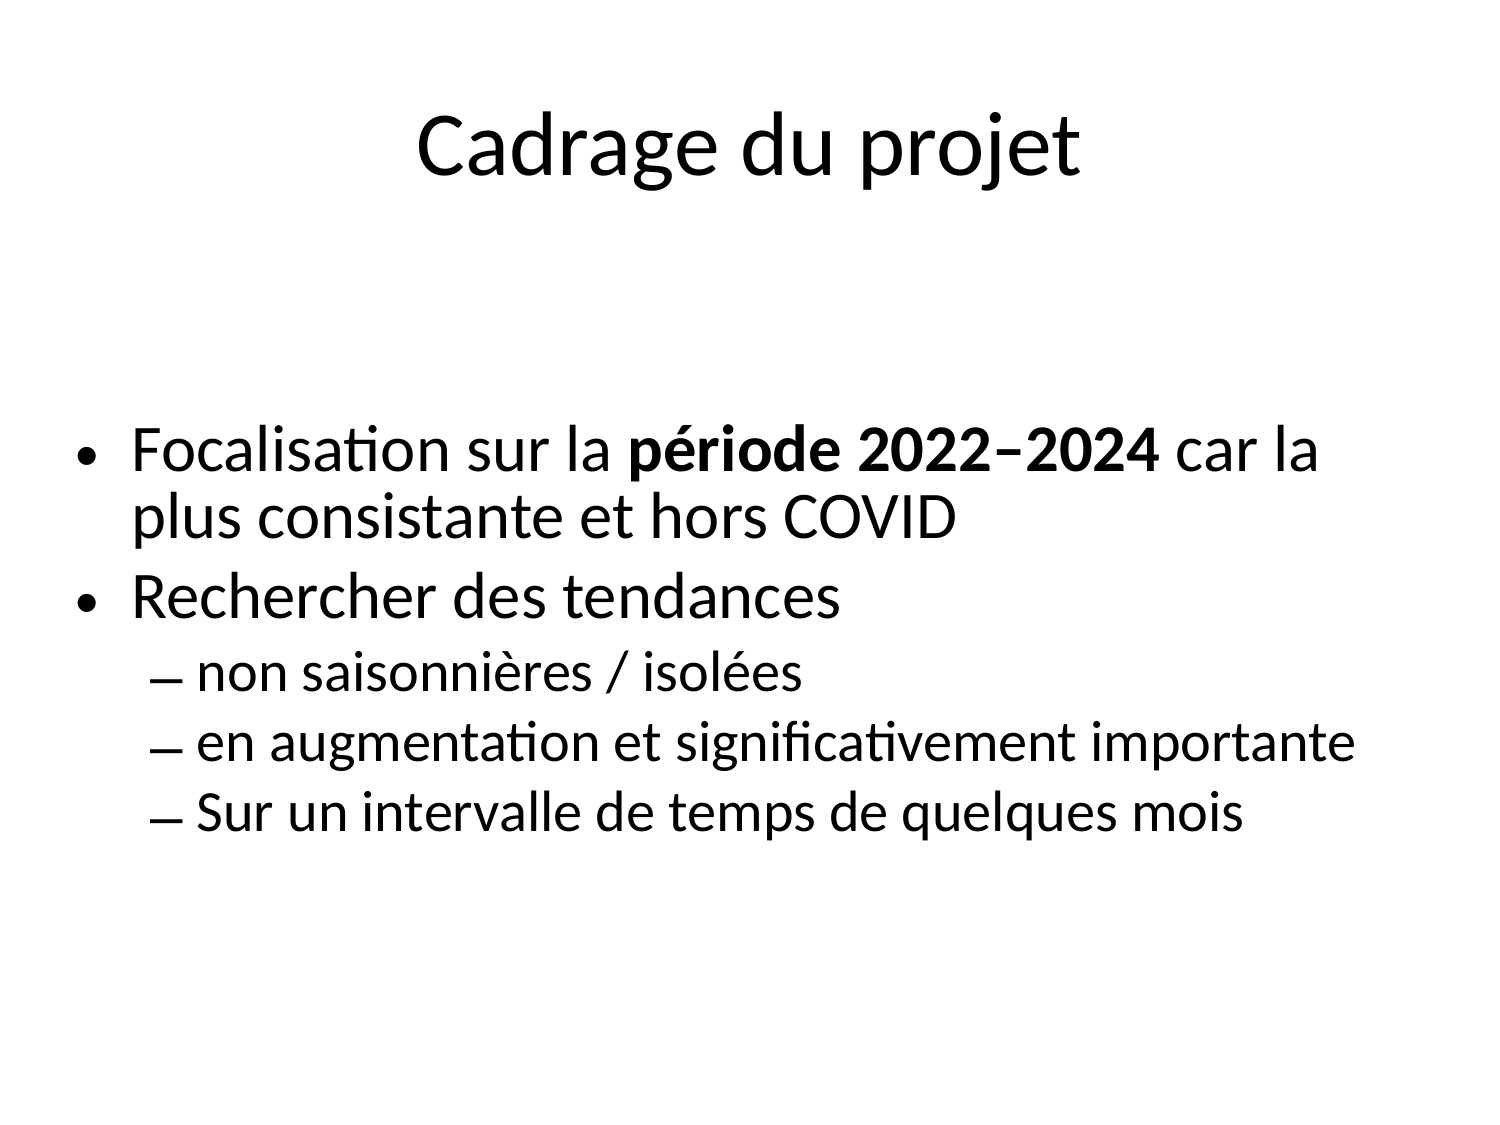

# Cadrage du projet
Focalisation sur la période 2022–2024 car la plus consistante et hors COVID
Rechercher des tendances
non saisonnières / isolées
en augmentation et significativement importante
Sur un intervalle de temps de quelques mois